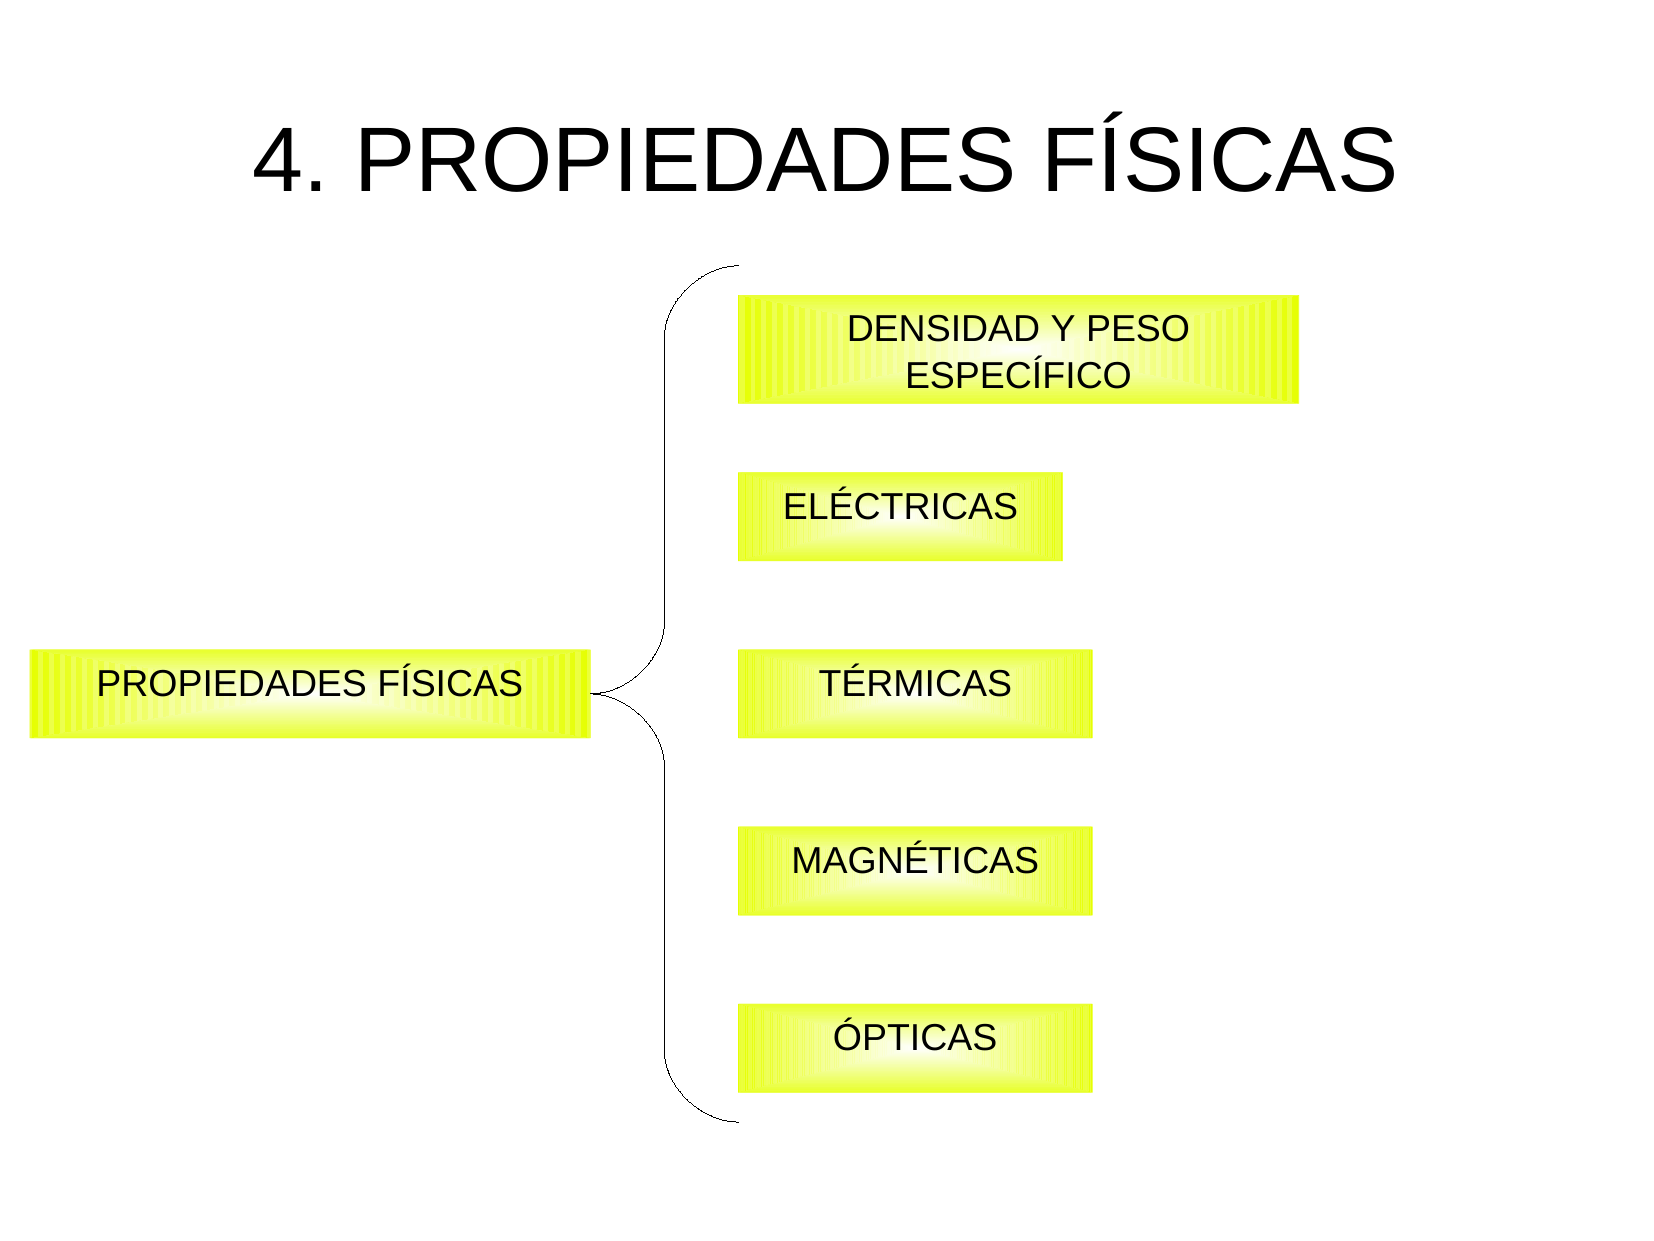

# 4. PROPIEDADES FÍSICAS
DENSIDAD Y PESO ESPECÍFICO
ELÉCTRICAS
PROPIEDADES FÍSICAS
TÉRMICAS
MAGNÉTICAS
ÓPTICAS